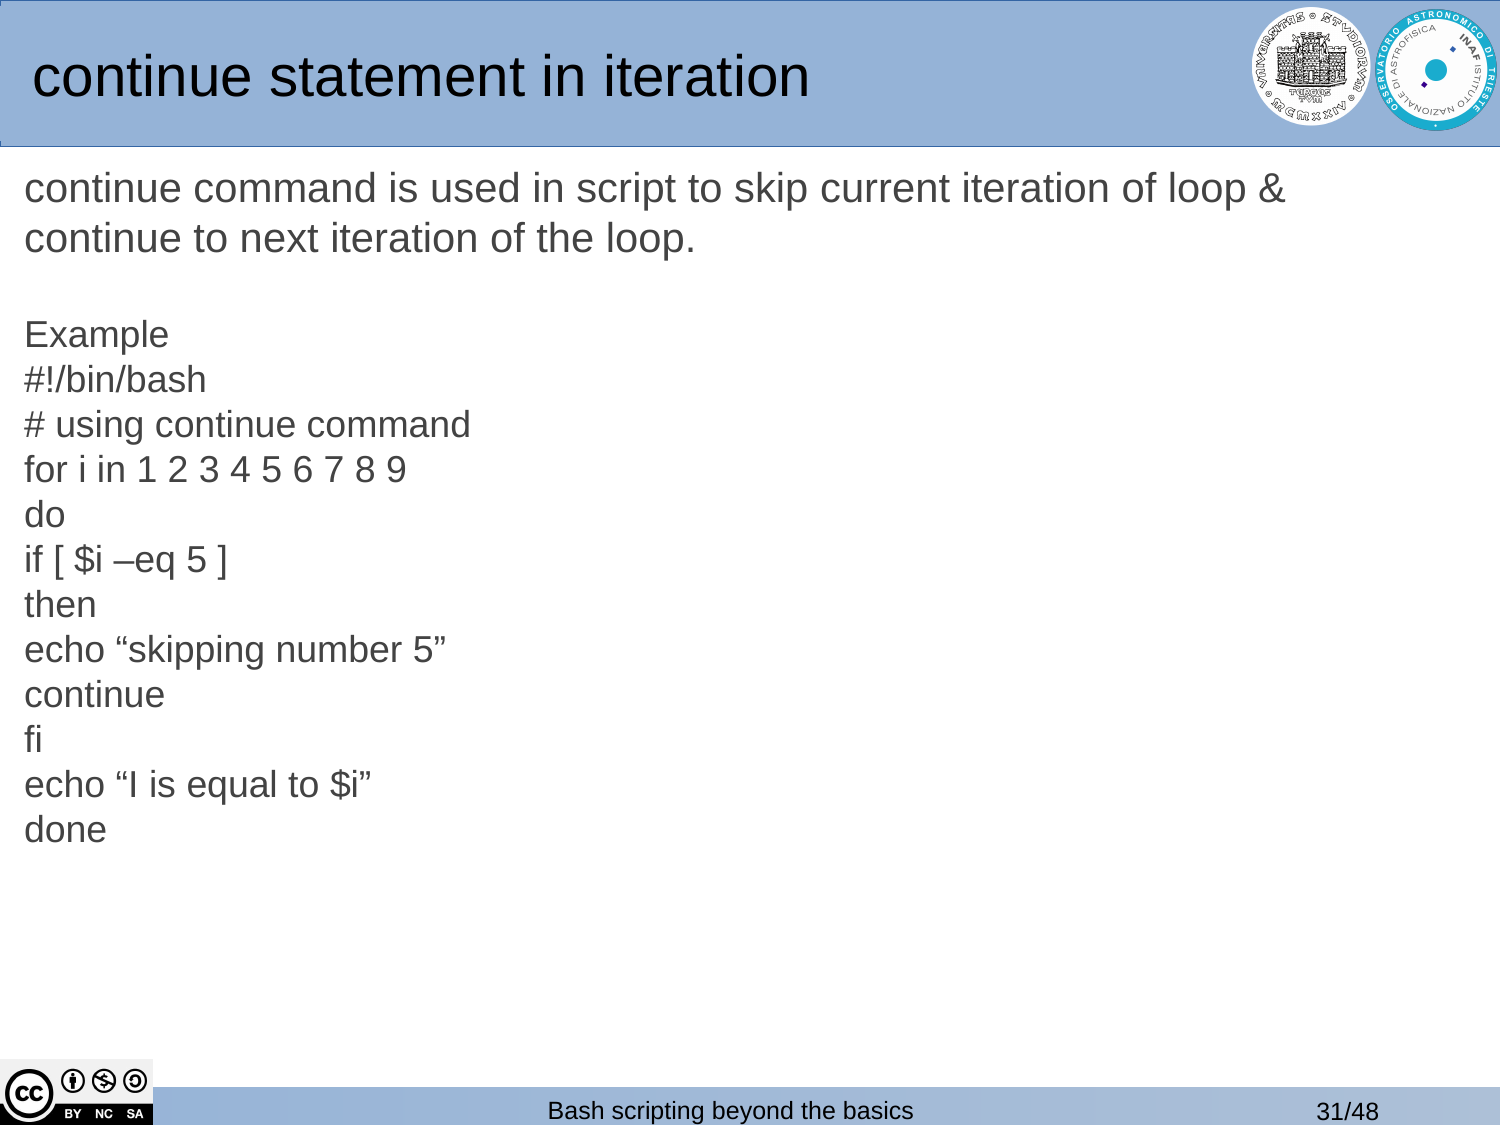

continue statement in iteration
# continue command is used in script to skip current iteration of loop & continue to next iteration of the loop.
Example
#!/bin/bash
# using continue command
for i in 1 2 3 4 5 6 7 8 9
do
if [ $i –eq 5 ]
then
echo “skipping number 5”
continue
fi
echo “I is equal to $i”
done